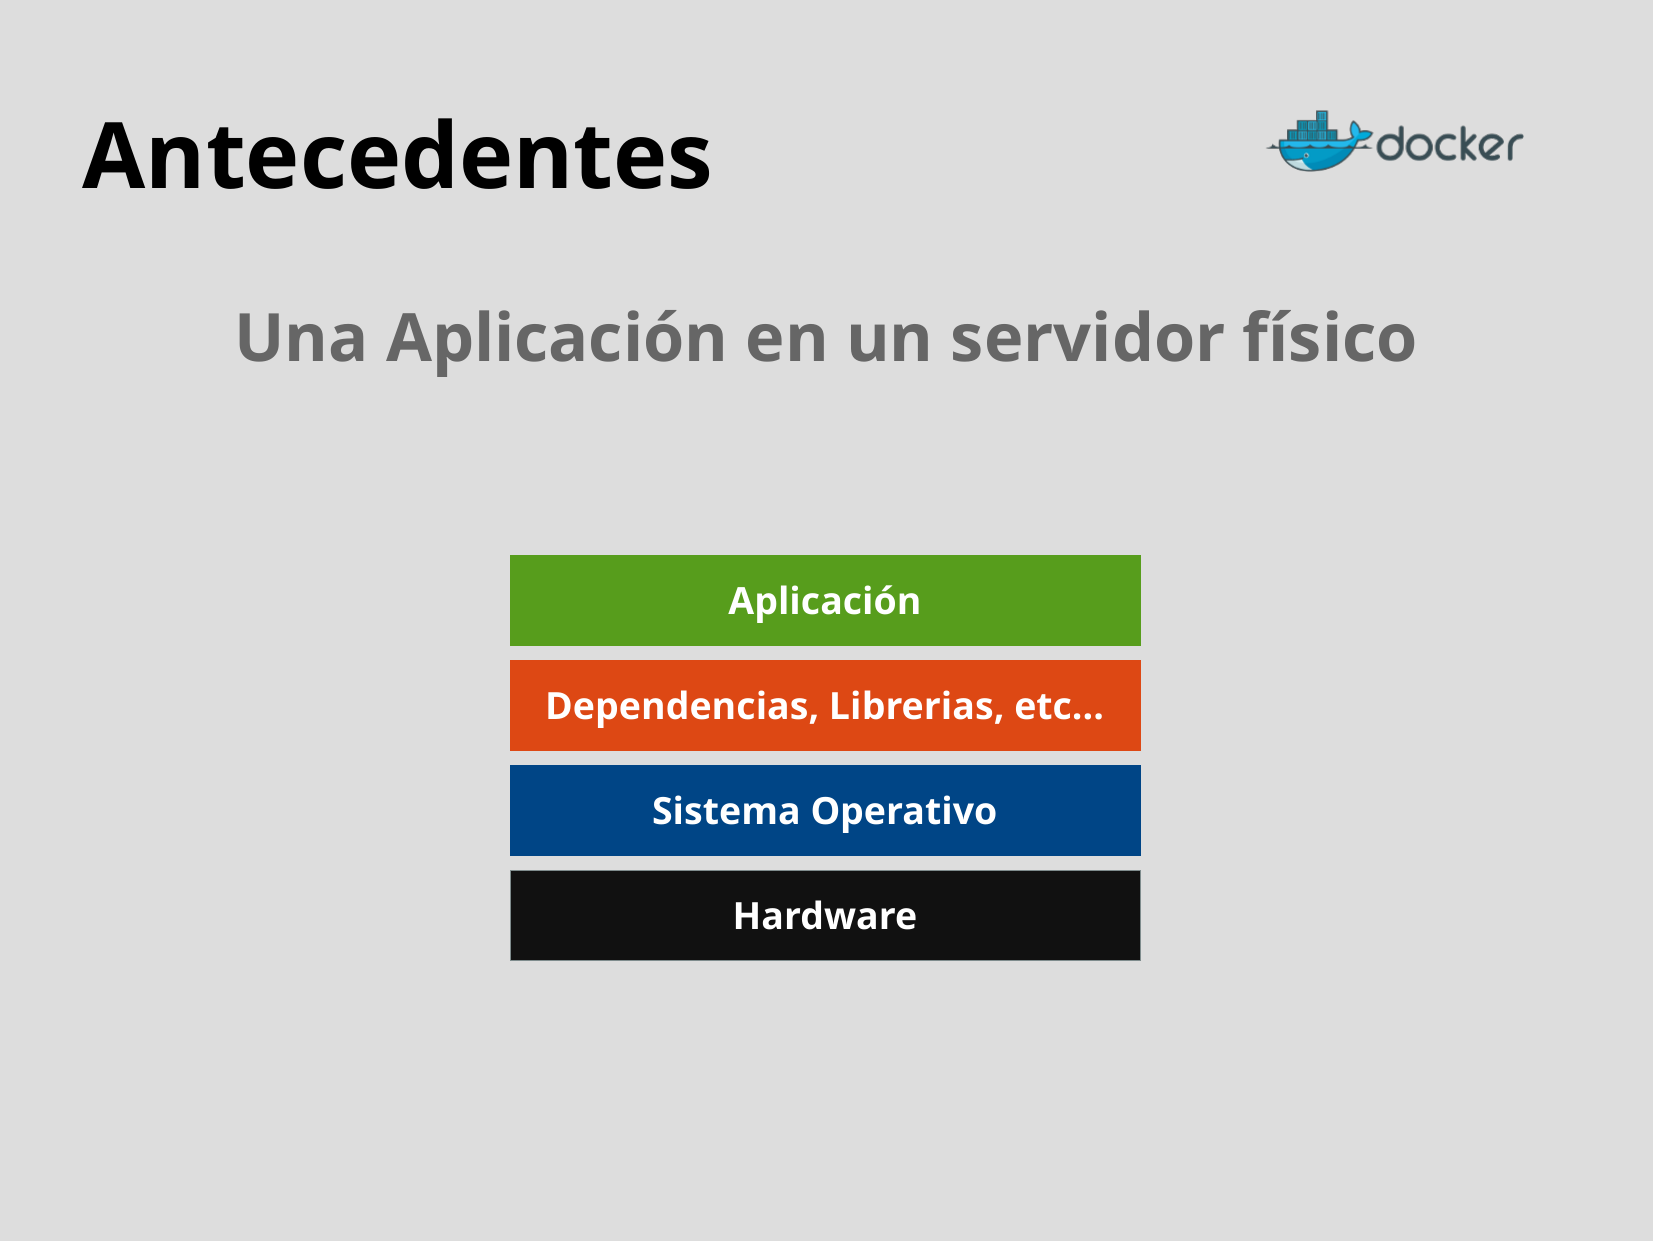

# Antecedentes
Una Aplicación en un servidor físico
Aplicación
Dependencias, Librerias, etc...
Sistema Operativo
Hardware